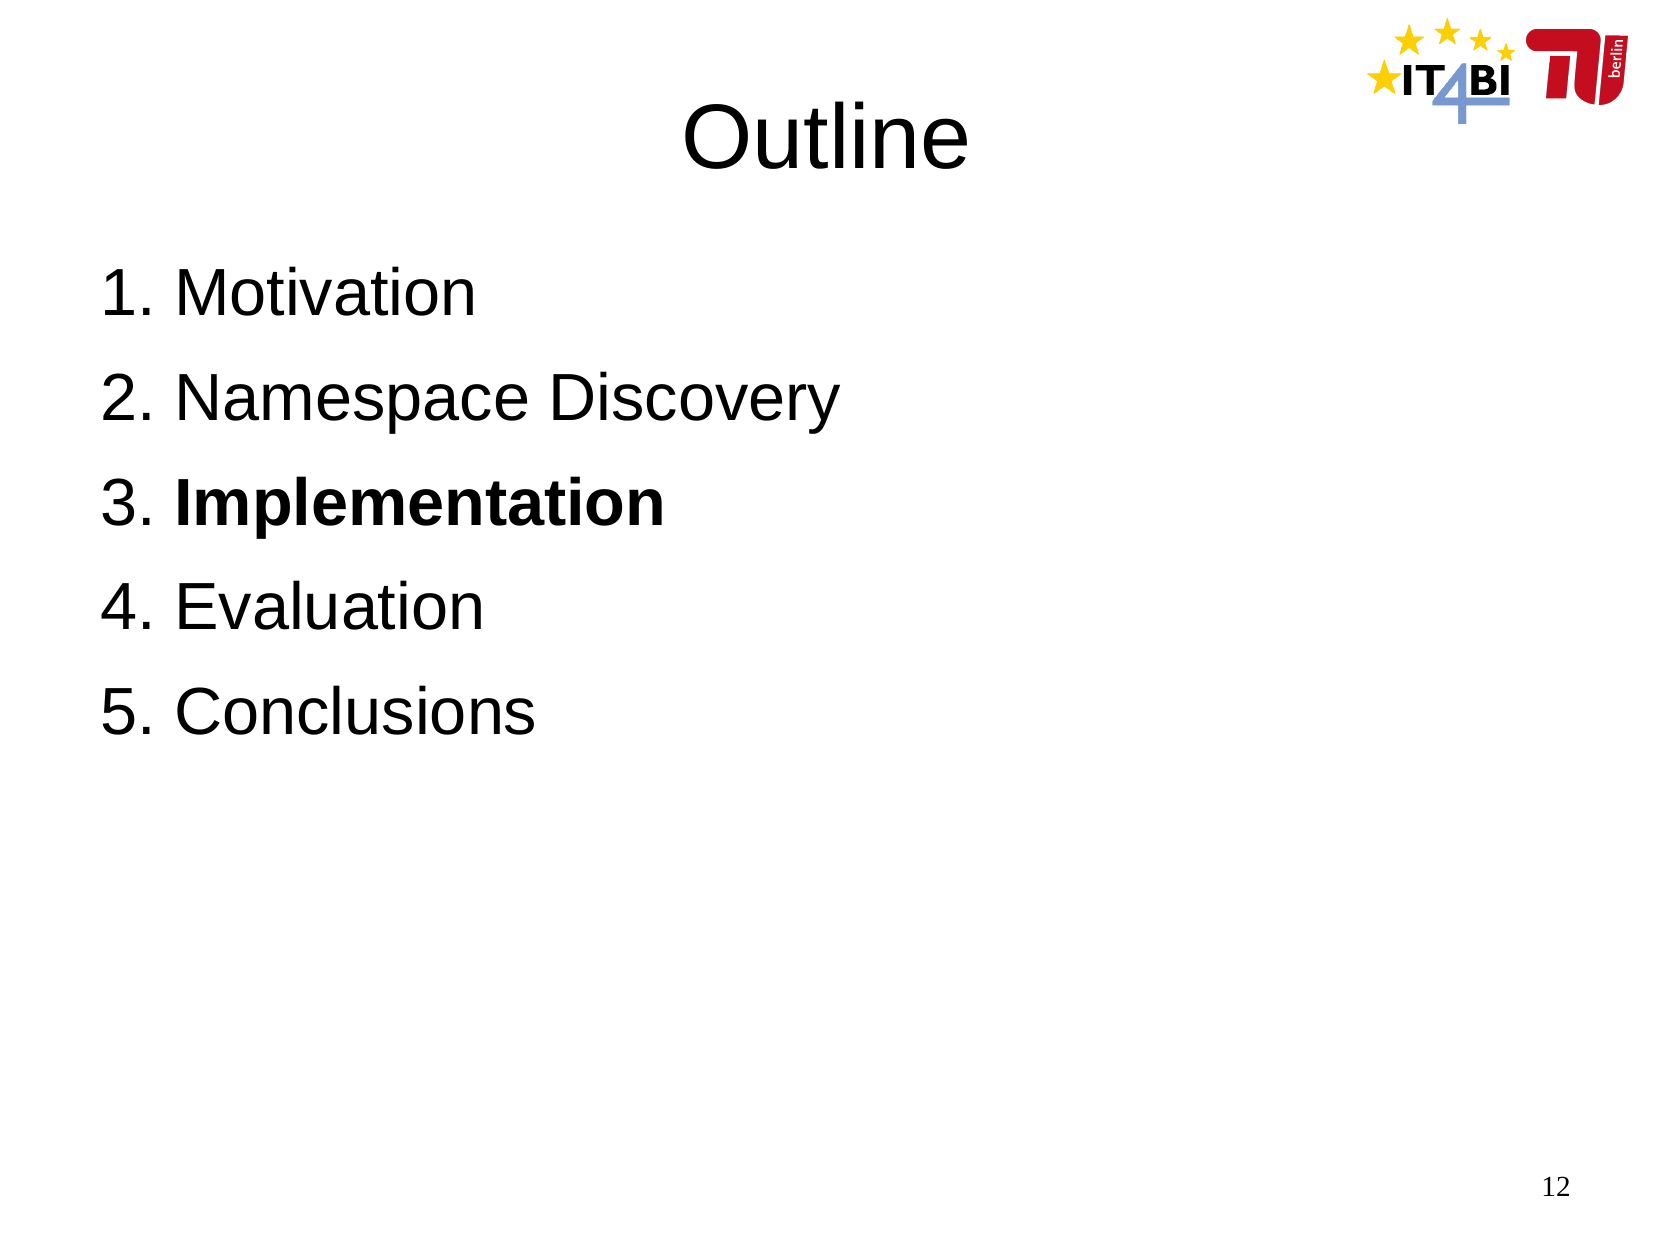

# Outline
 Motivation
 Namespace Discovery
 Implementation
 Evaluation
 Conclusions
12